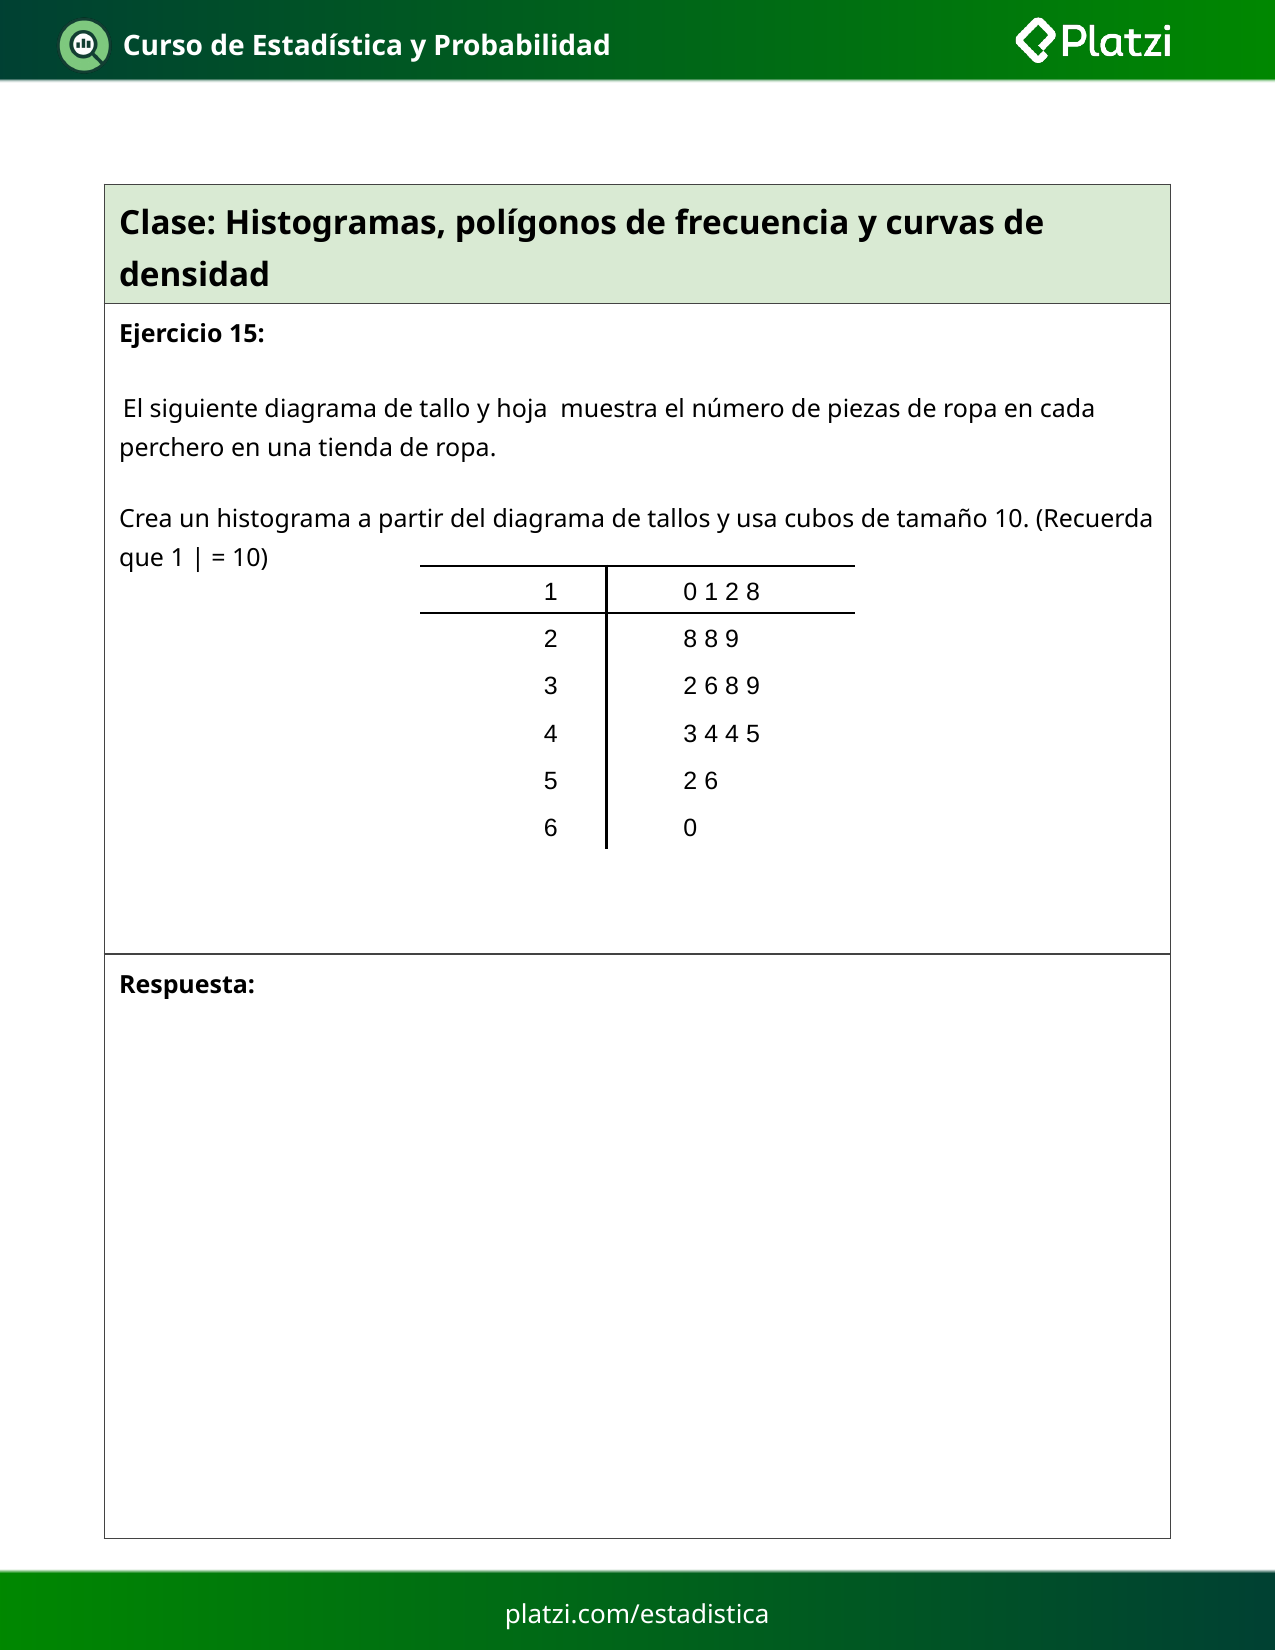

Curso de Estadística y Probabilidad
| Clase: Histogramas, polígonos de frecuencia y curvas de densidad |
| --- |
| Ejercicio 15: El siguiente diagrama de tallo y hoja muestra el número de piezas de ropa en cada perchero en una tienda de ropa. Crea un histograma a partir del diagrama de tallos y usa cubos de tamaño 10. (Recuerda que 1 | = 10) |
| Respuesta: |
| | |
| --- | --- |
| 1 | 0 1 2 8 |
| 2 | 8 8 9 |
| 3 | 2 6 8 9 |
| 4 | 3 4 4 5 |
| 5 | 2 6 |
| 6 | 0 |
# platzi.com/estadistica